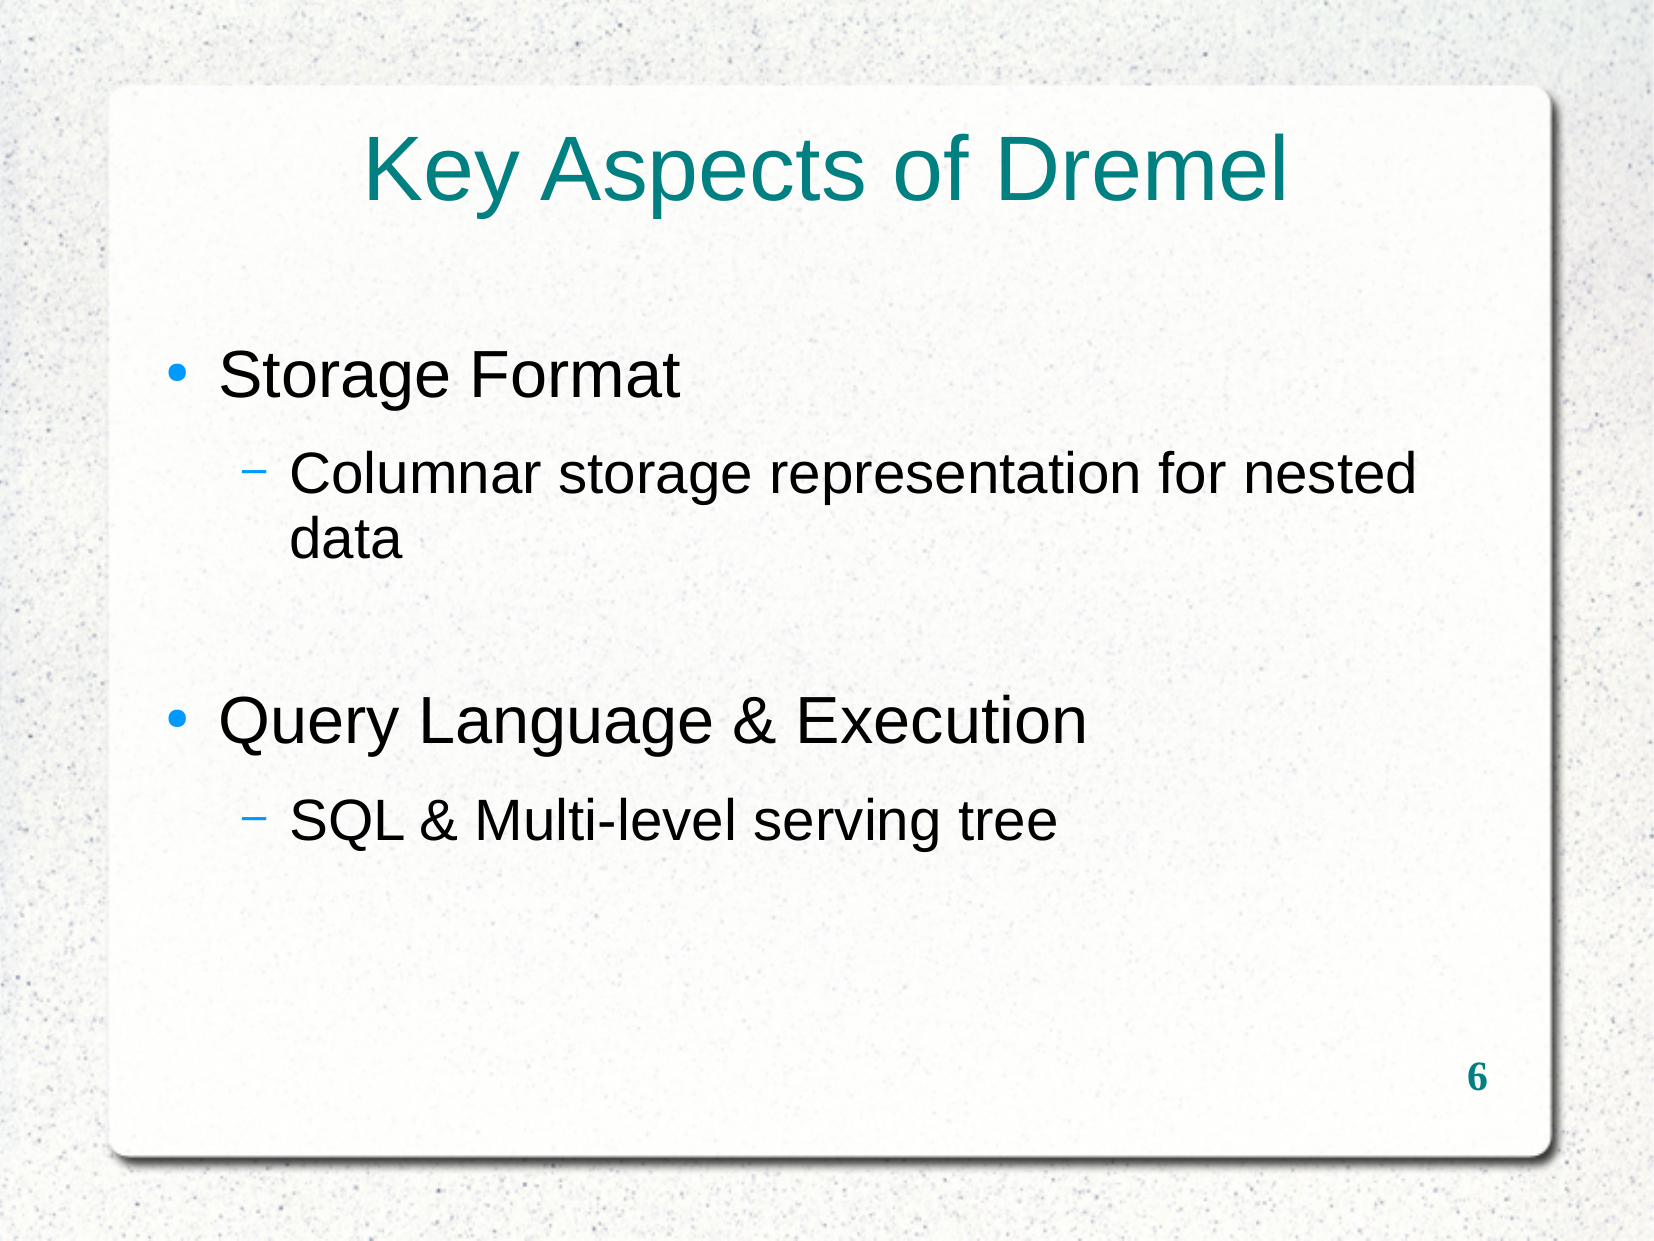

# Key Aspects of Dremel
Storage Format
Columnar storage representation for nested data
Query Language & Execution
SQL & Multi-level serving tree
6